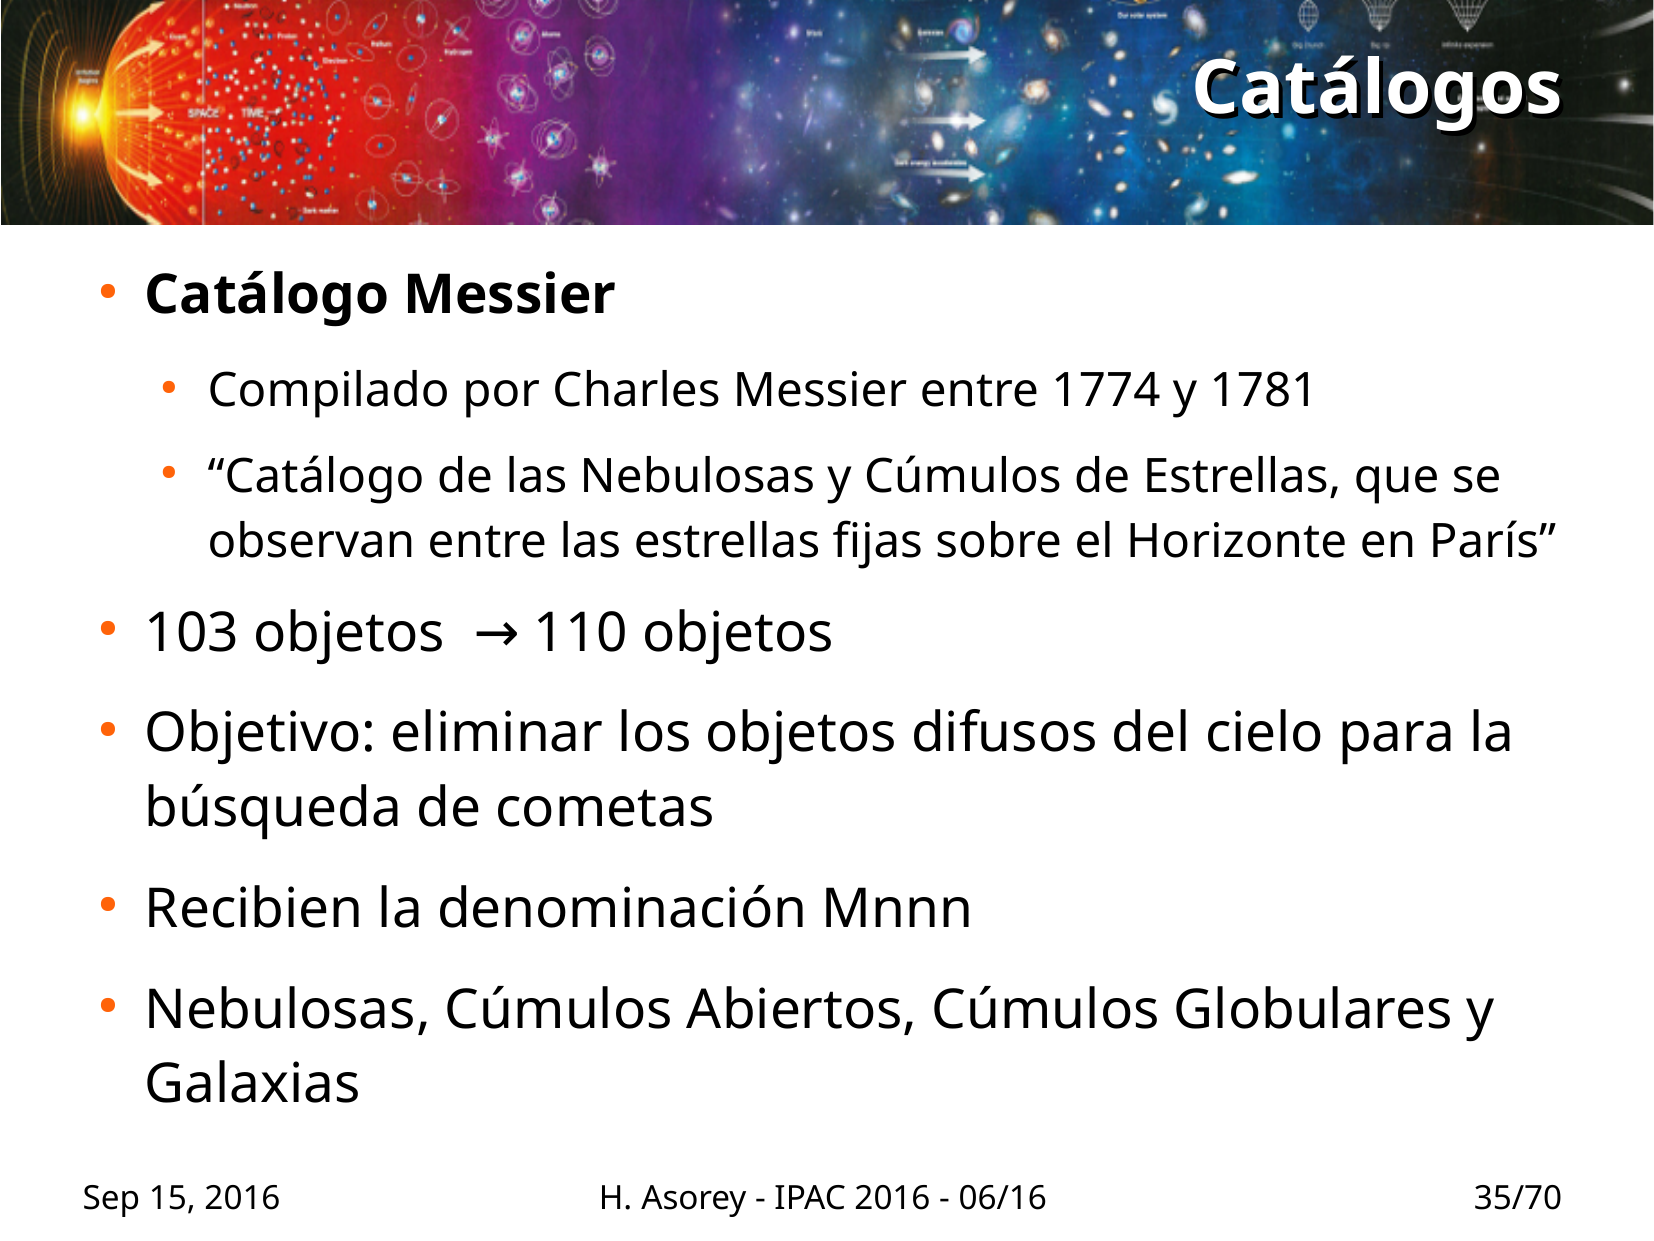

# Catálogos
Catálogo Messier
Compilado por Charles Messier entre 1774 y 1781
“Catálogo de las Nebulosas y Cúmulos de Estrellas, que se observan entre las estrellas fijas sobre el Horizonte en París”
103 objetos → 110 objetos
Objetivo: eliminar los objetos difusos del cielo para la búsqueda de cometas
Recibien la denominación Mnnn
Nebulosas, Cúmulos Abiertos, Cúmulos Globulares y Galaxias
Sep 15, 2016
H. Asorey - IPAC 2016 - 06/16
35